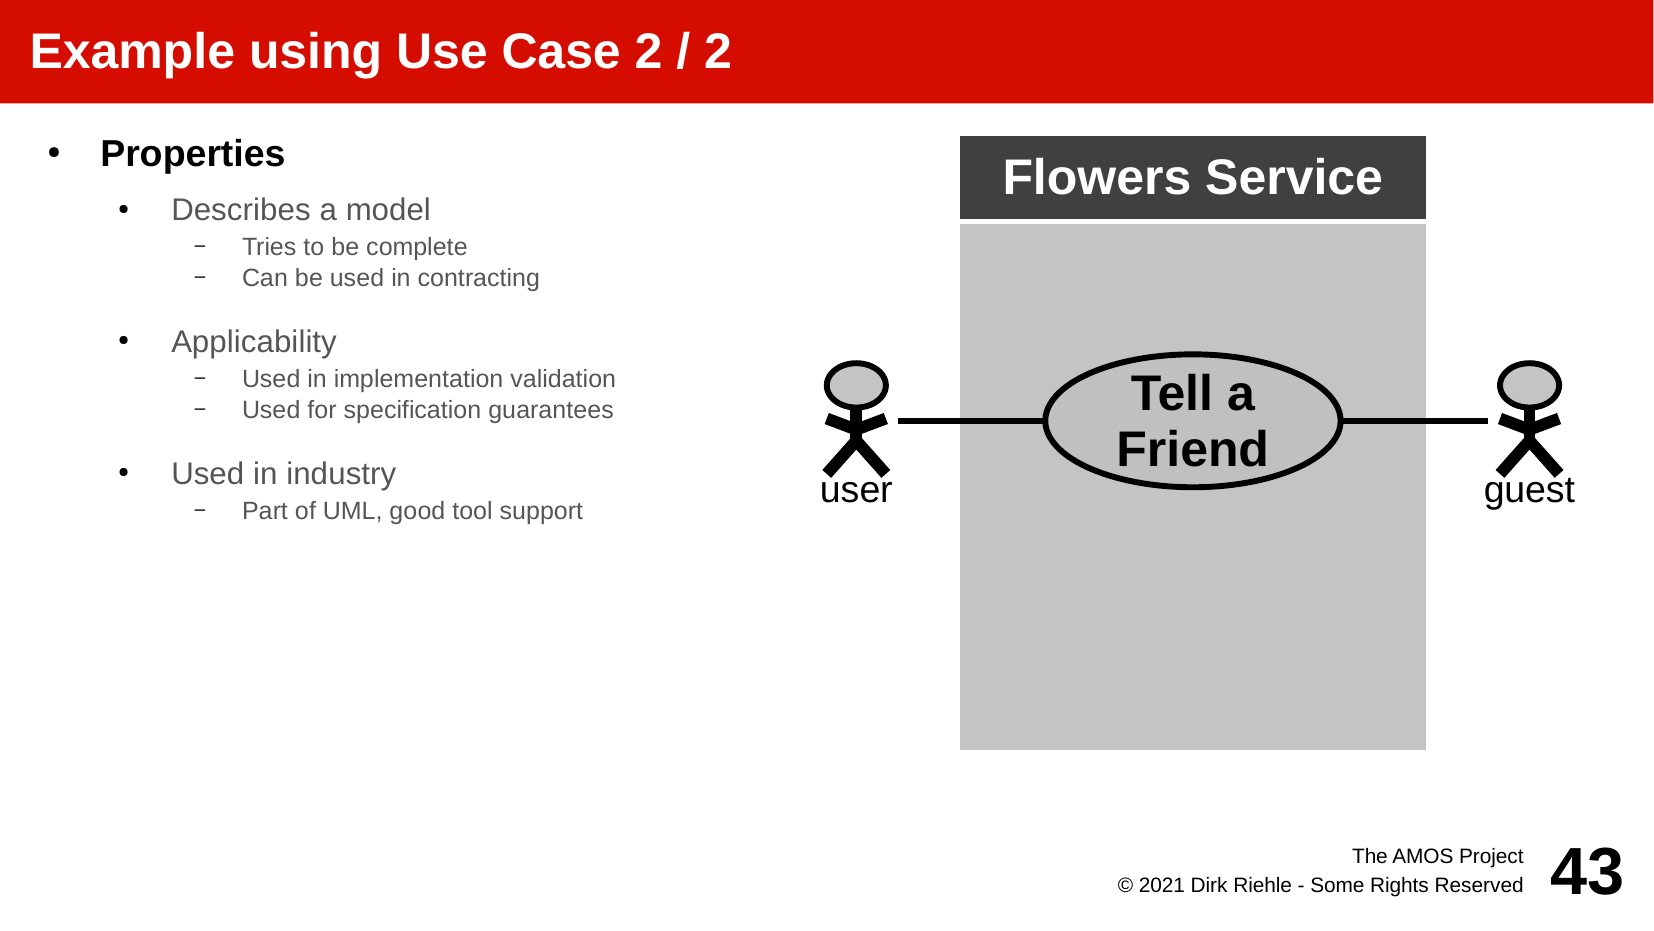

# Example using Use Case 2 / 2
Properties
Describes a model
Tries to be complete
Can be used in contracting
Applicability
Used in implementation validation
Used for specification guarantees
Used in industry
Part of UML, good tool support
Flowers Service
Tell a
Friend
user
guest
The AMOS Project
43
© 2021 Dirk Riehle - Some Rights Reserved